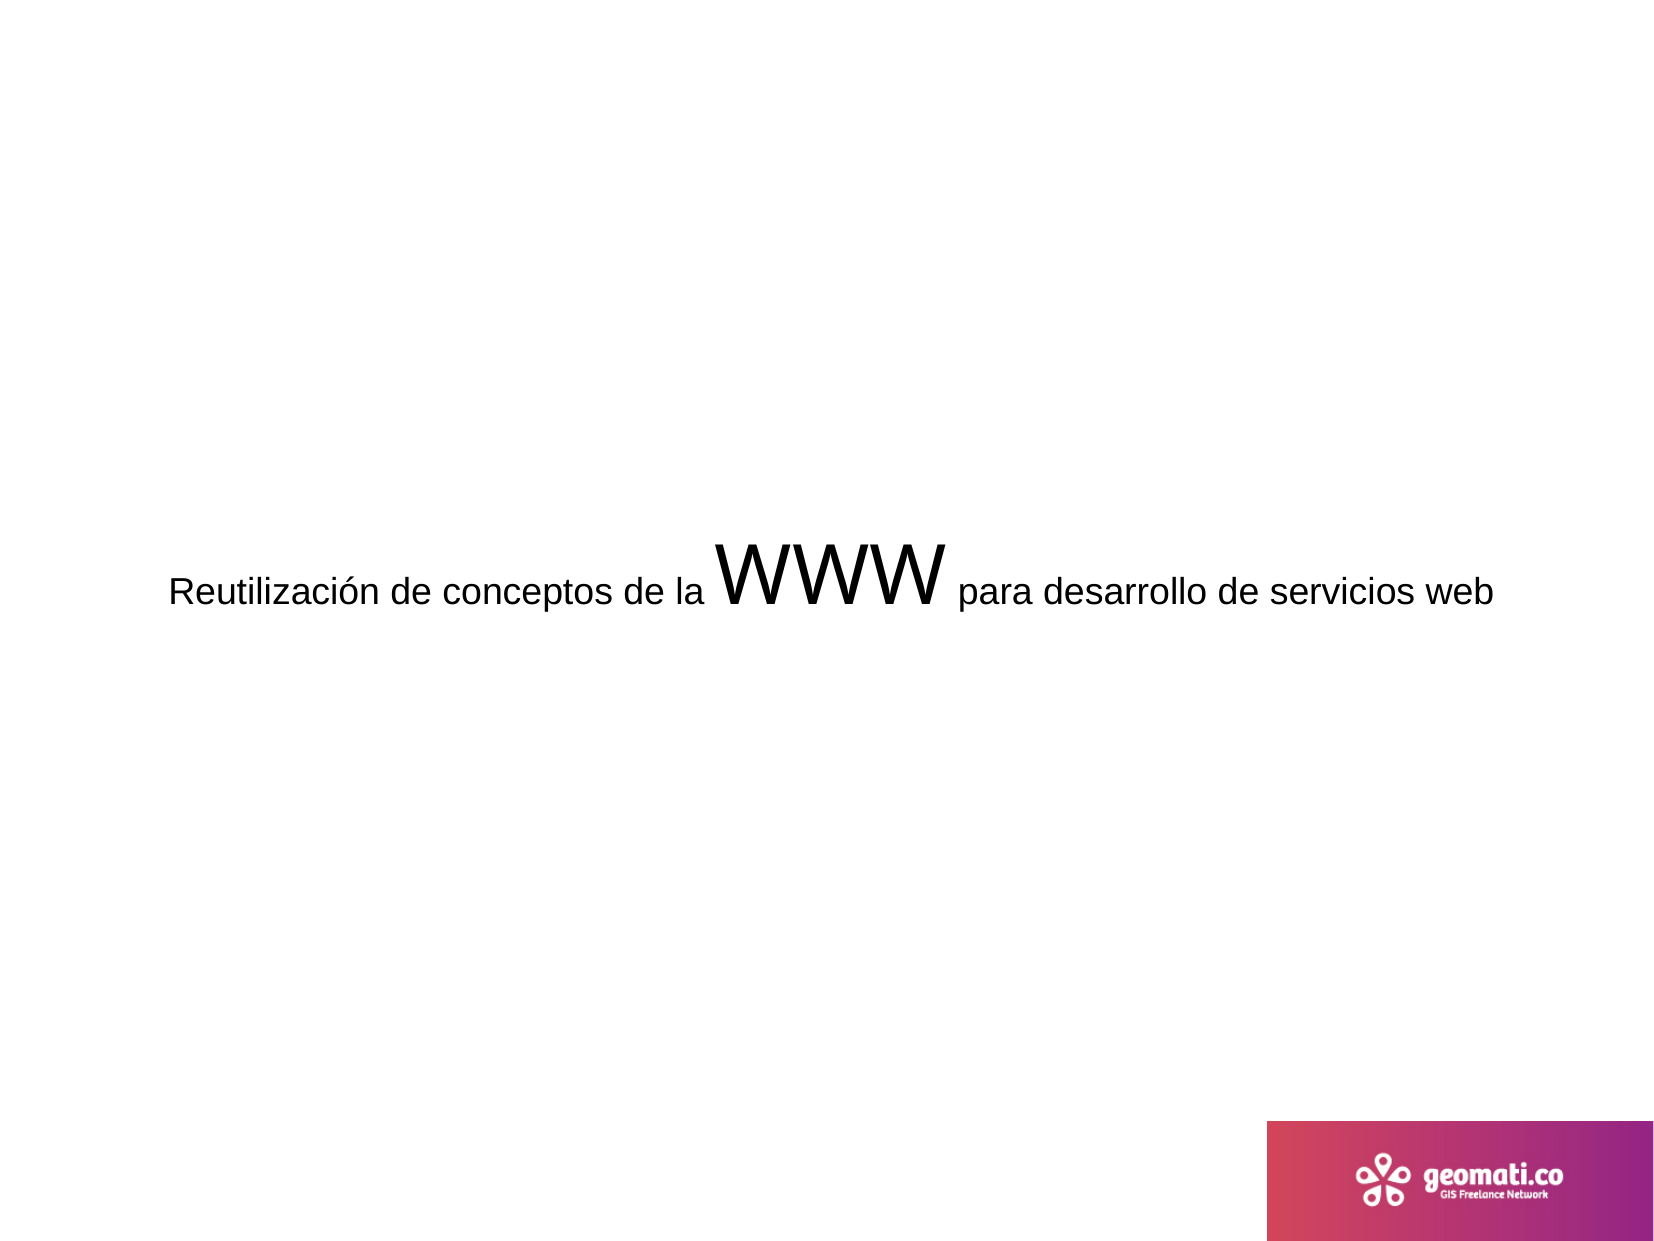

Reutilización de conceptos de la WWW para desarrollo de servicios web